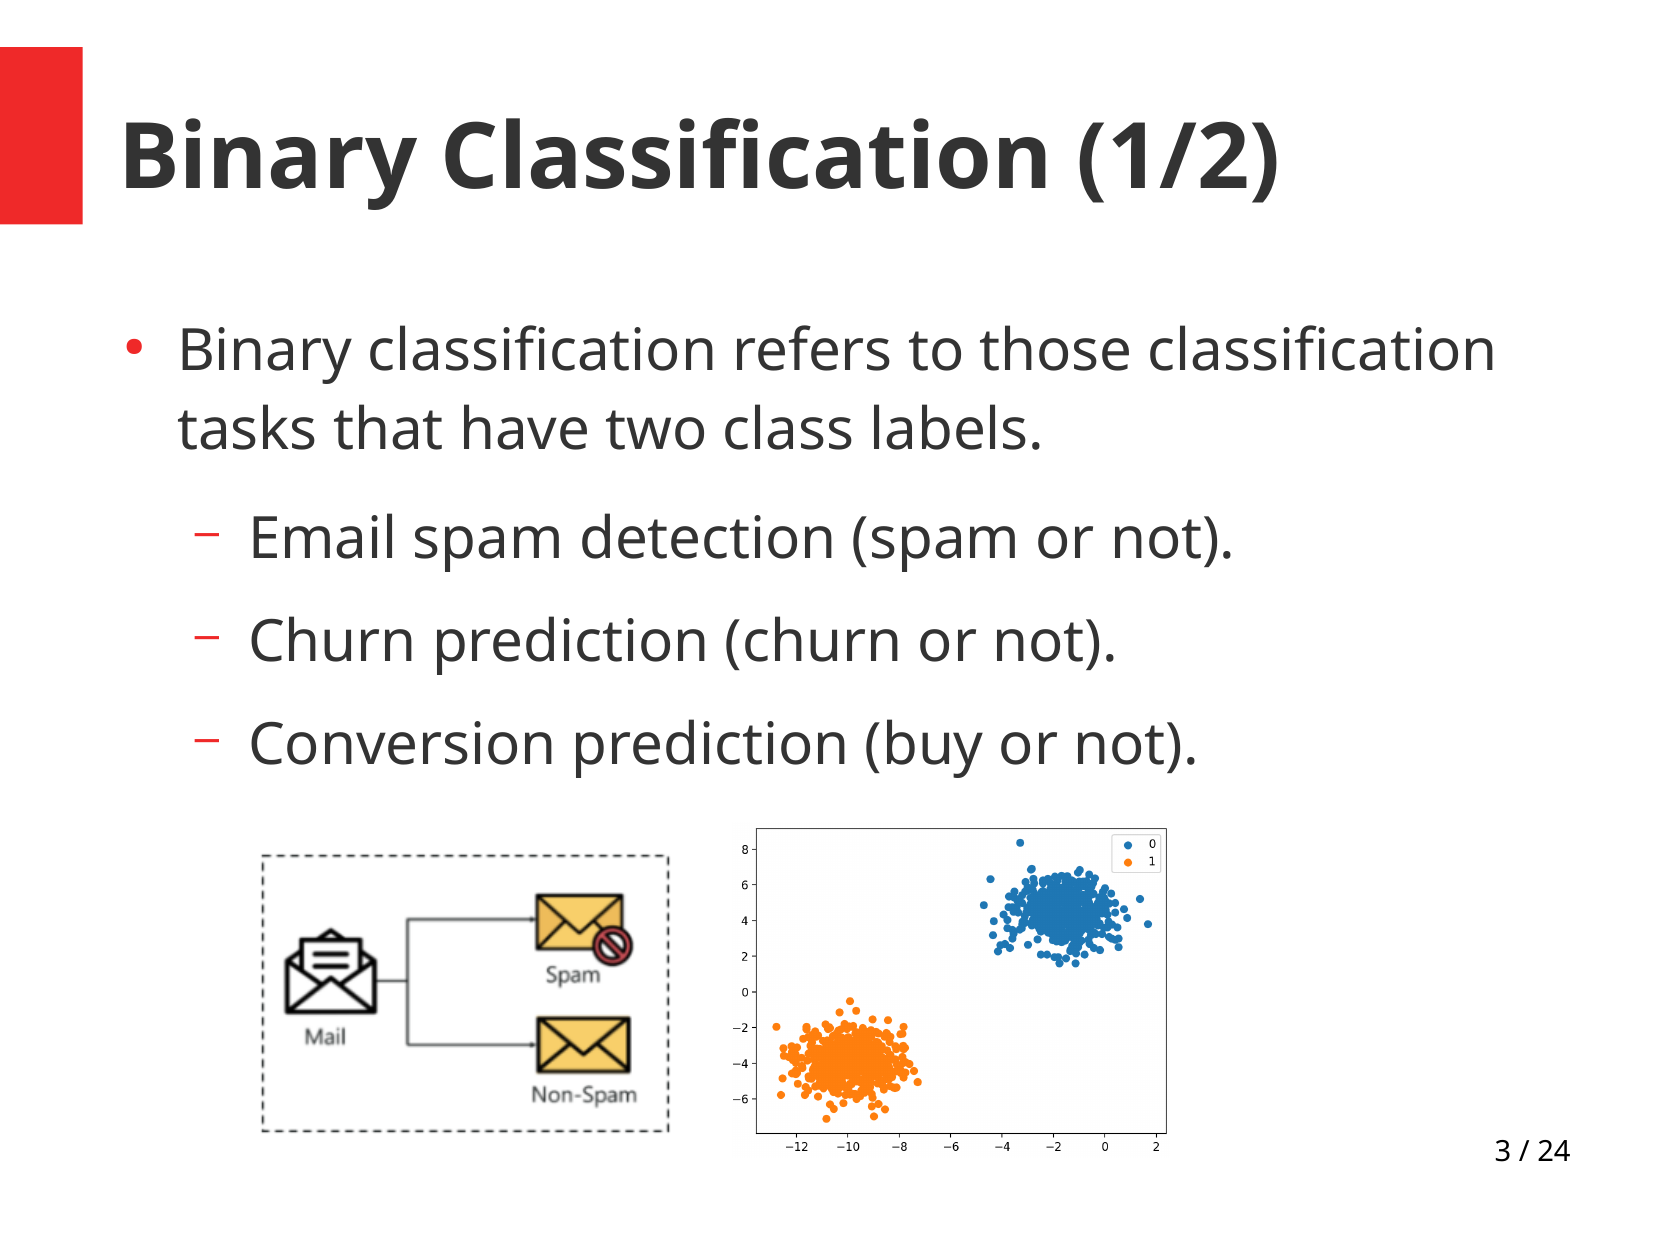

# Binary Classification (1/2)
Binary classification refers to those classification tasks that have two class labels.
Email spam detection (spam or not).
Churn prediction (churn or not).
Conversion prediction (buy or not).
3